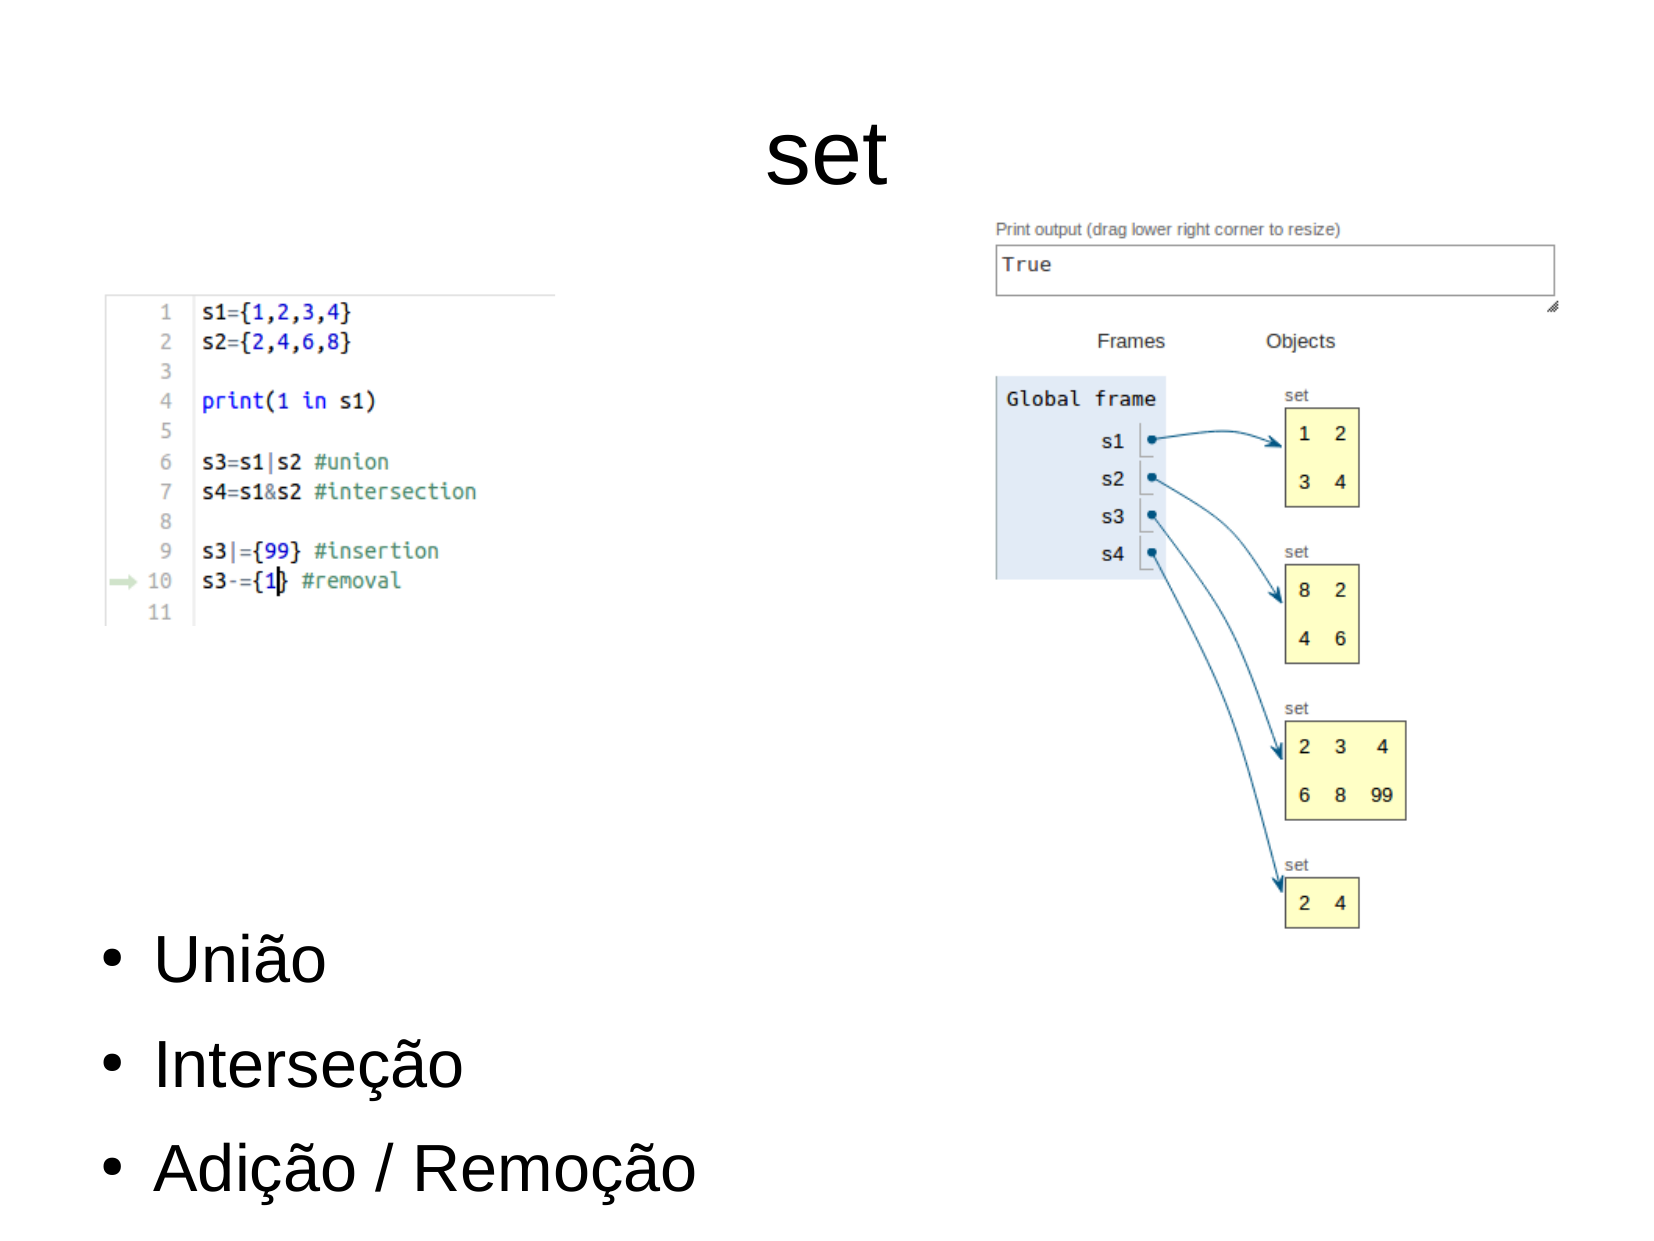

# set
União
Interseção
Adição / Remoção